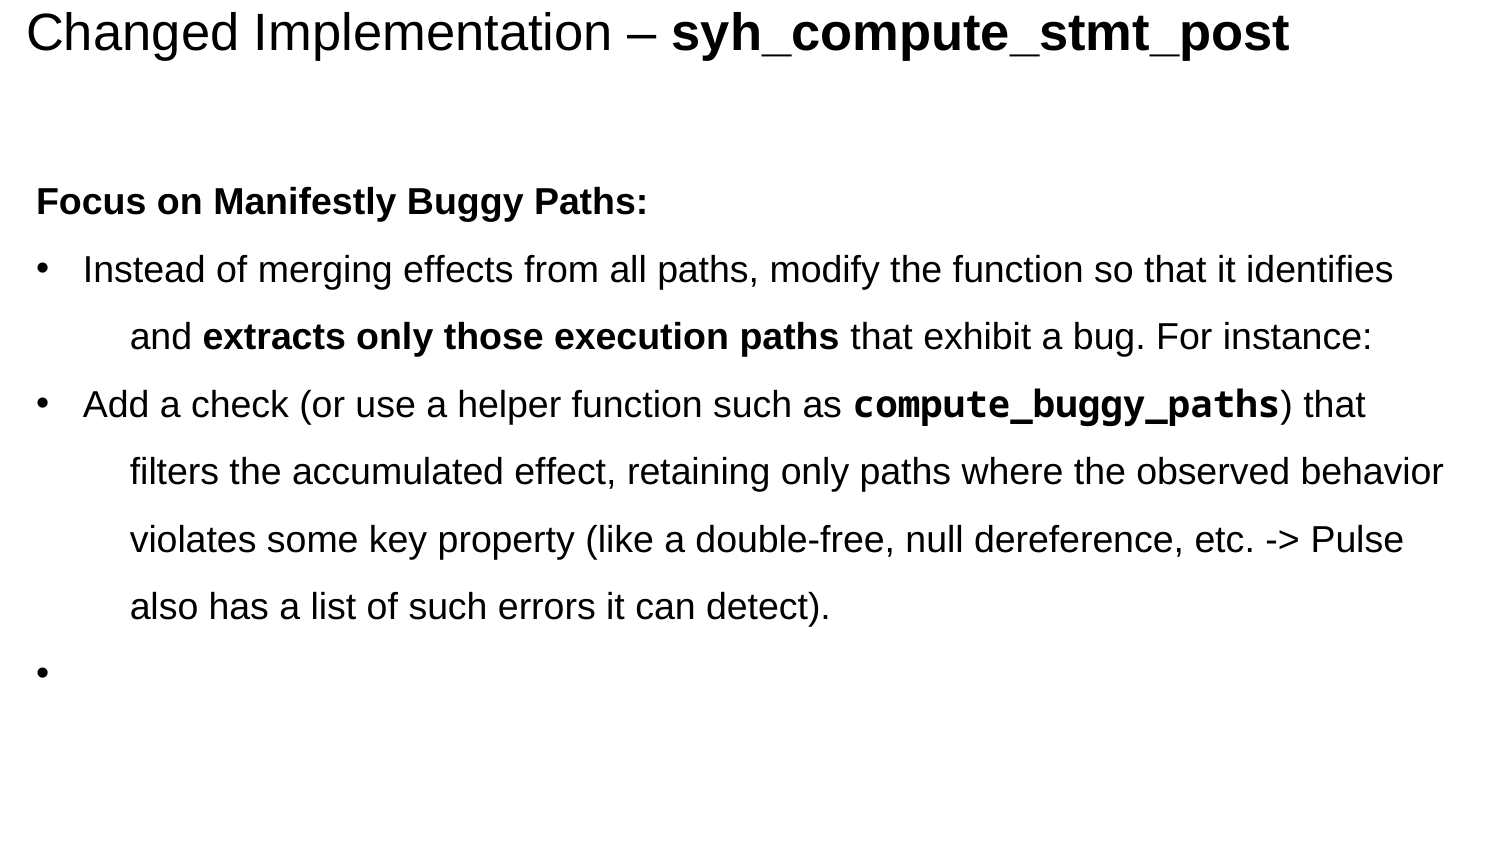

# Changed Implementation – syh_compute_stmt_post
Focus on Manifestly Buggy Paths:
Instead of merging effects from all paths, modify the function so that it identifies and extracts only those execution paths that exhibit a bug. For instance:
Add a check (or use a helper function such as compute_buggy_paths) that filters the accumulated effect, retaining only paths where the observed behavior violates some key property (like a double-free, null dereference, etc. -> Pulse also has a list of such errors it can detect).